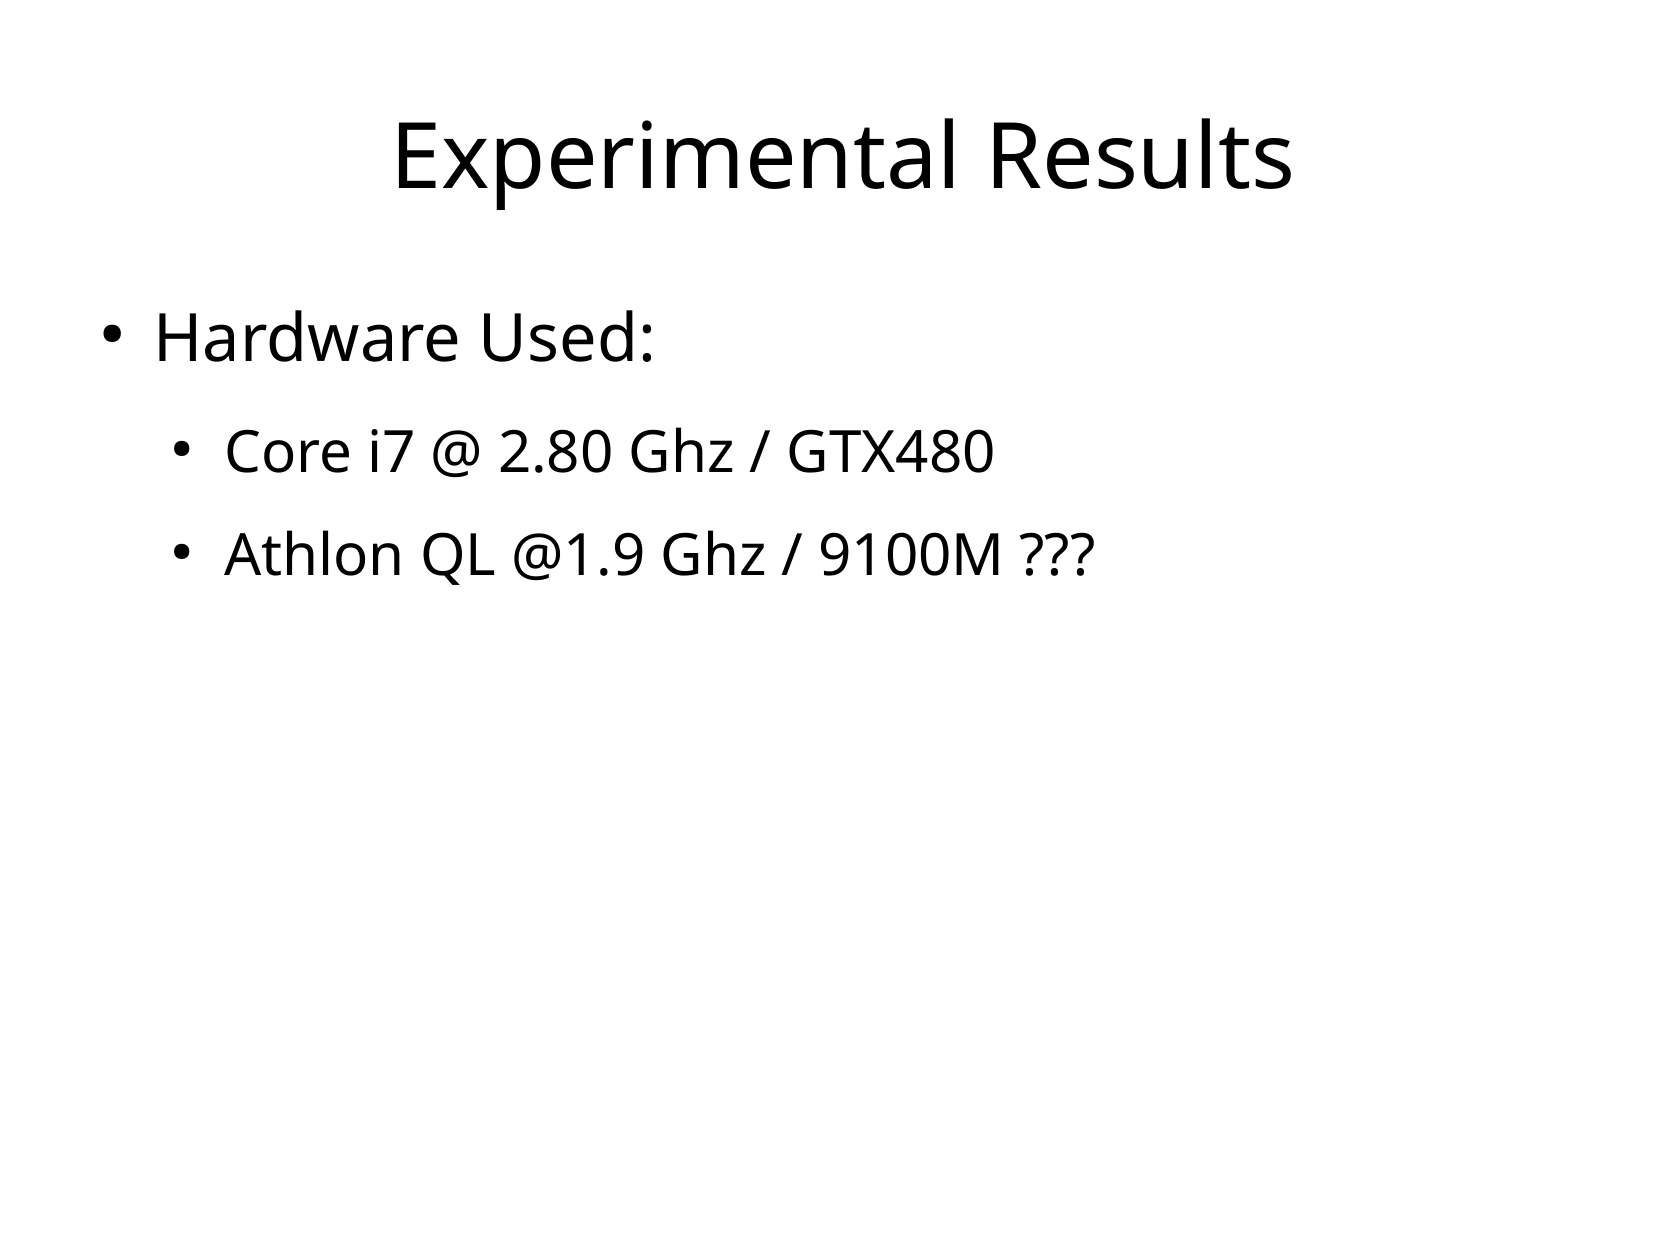

# Experimental Results
Hardware Used:
Core i7 @ 2.80 Ghz / GTX480
Athlon QL @1.9 Ghz / 9100M ???